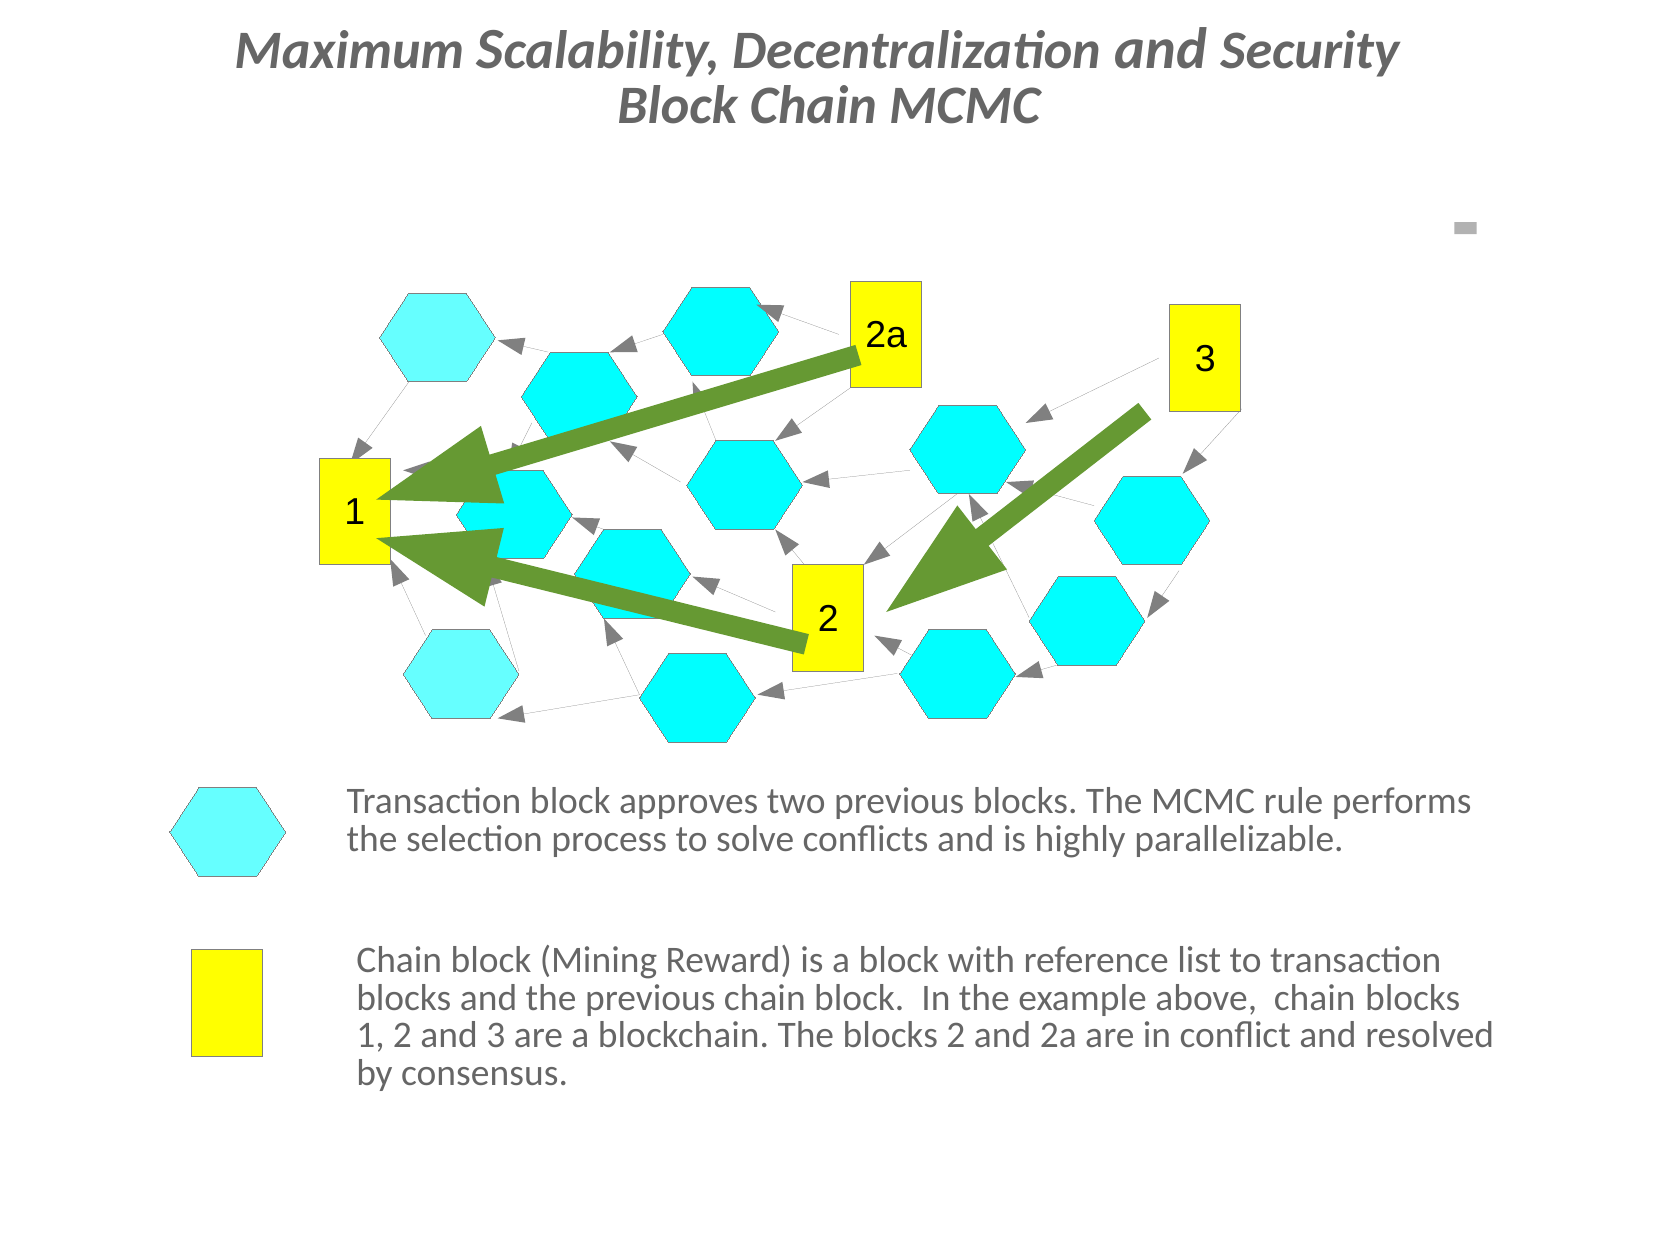

Maximum Scalability, Decentralization and Security
 Block Chain MCMC
2a
3
1
2
Transaction block approves two previous blocks. The MCMC rule performs the selection process to solve conflicts and is highly parallelizable.
Chain block (Mining Reward) is a block with reference list to transaction blocks and the previous chain block. In the example above, chain blocks 1, 2 and 3 are a blockchain. The blocks 2 and 2a are in conflict and resolved by consensus.